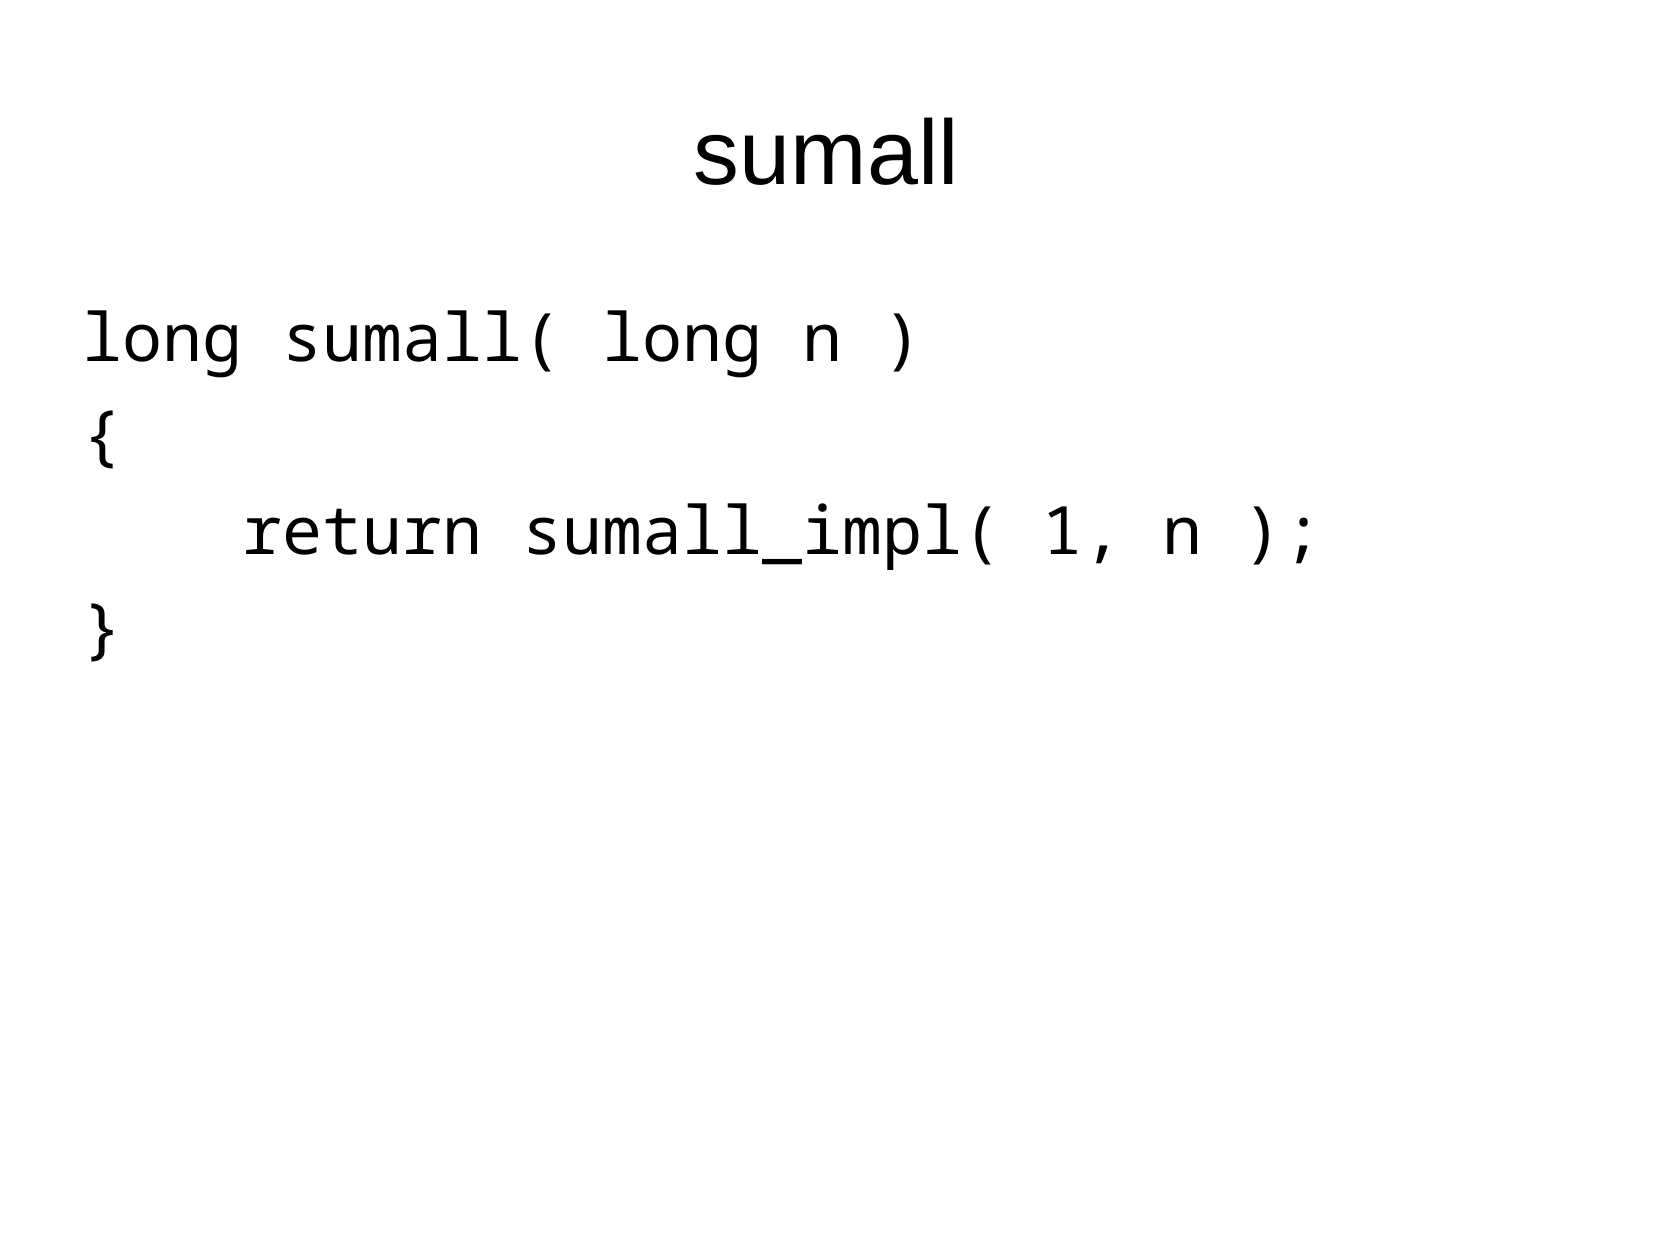

# sumall
long sumall( long n )
{
 return sumall_impl( 1, n );
}